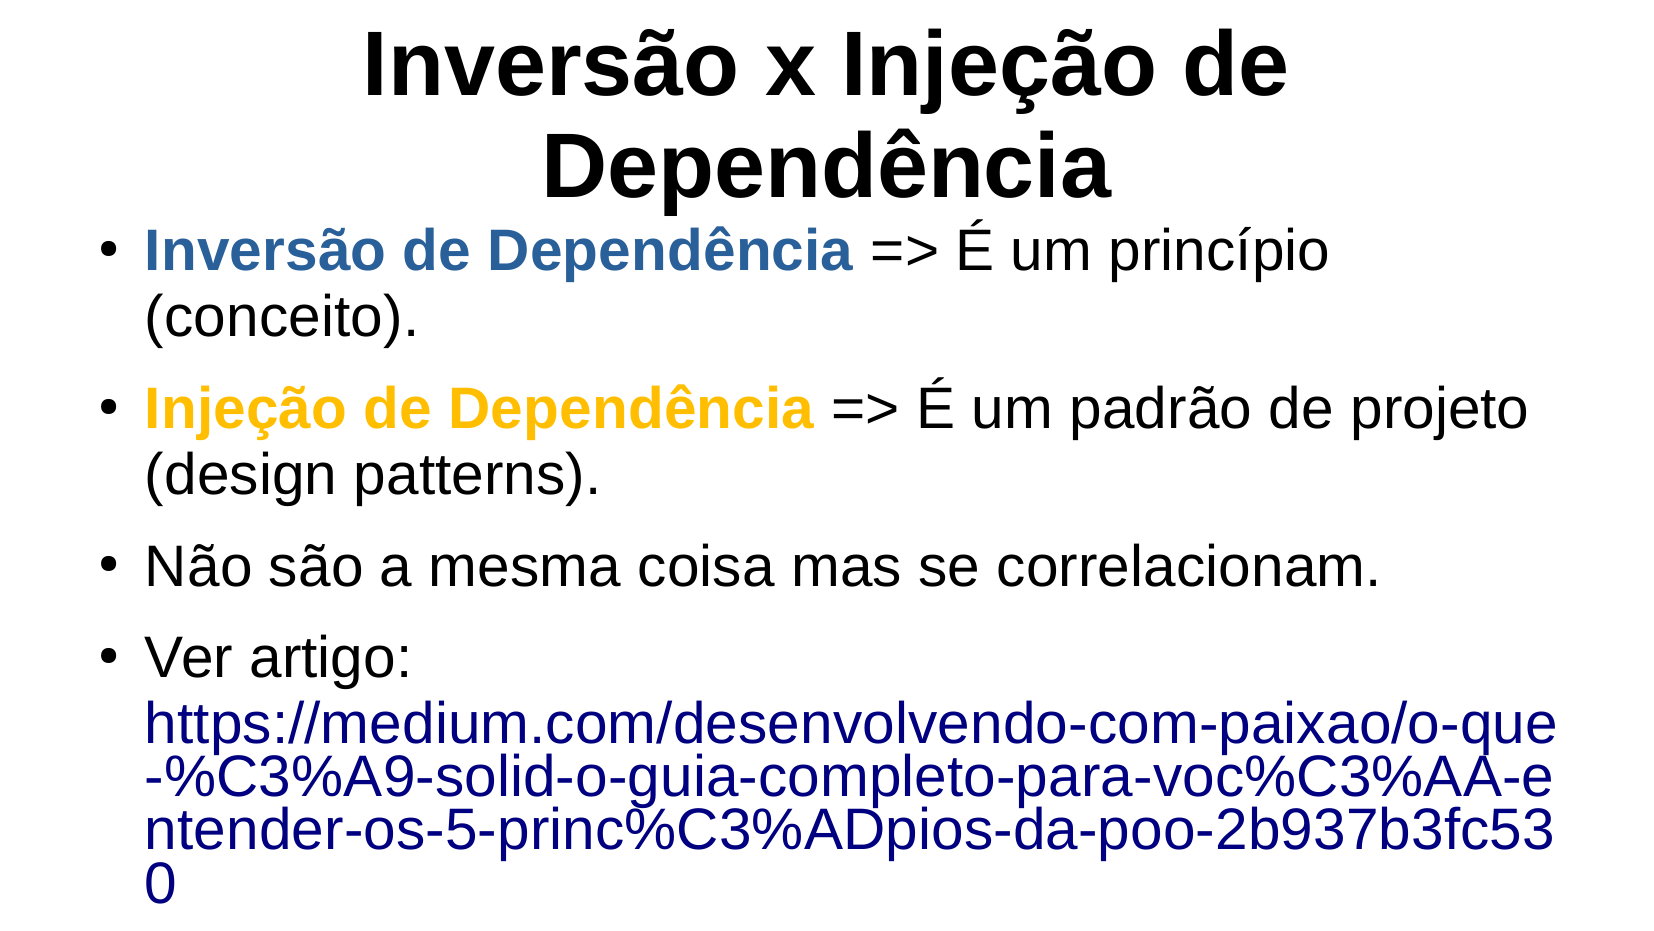

# Inversão x Injeção de Dependência
Inversão de Dependência => É um princípio (conceito).
Injeção de Dependência => É um padrão de projeto (design patterns).
Não são a mesma coisa mas se correlacionam.
Ver artigo: https://medium.com/desenvolvendo-com-paixao/o-que-%C3%A9-solid-o-guia-completo-para-voc%C3%AA-entender-os-5-princ%C3%ADpios-da-poo-2b937b3fc530